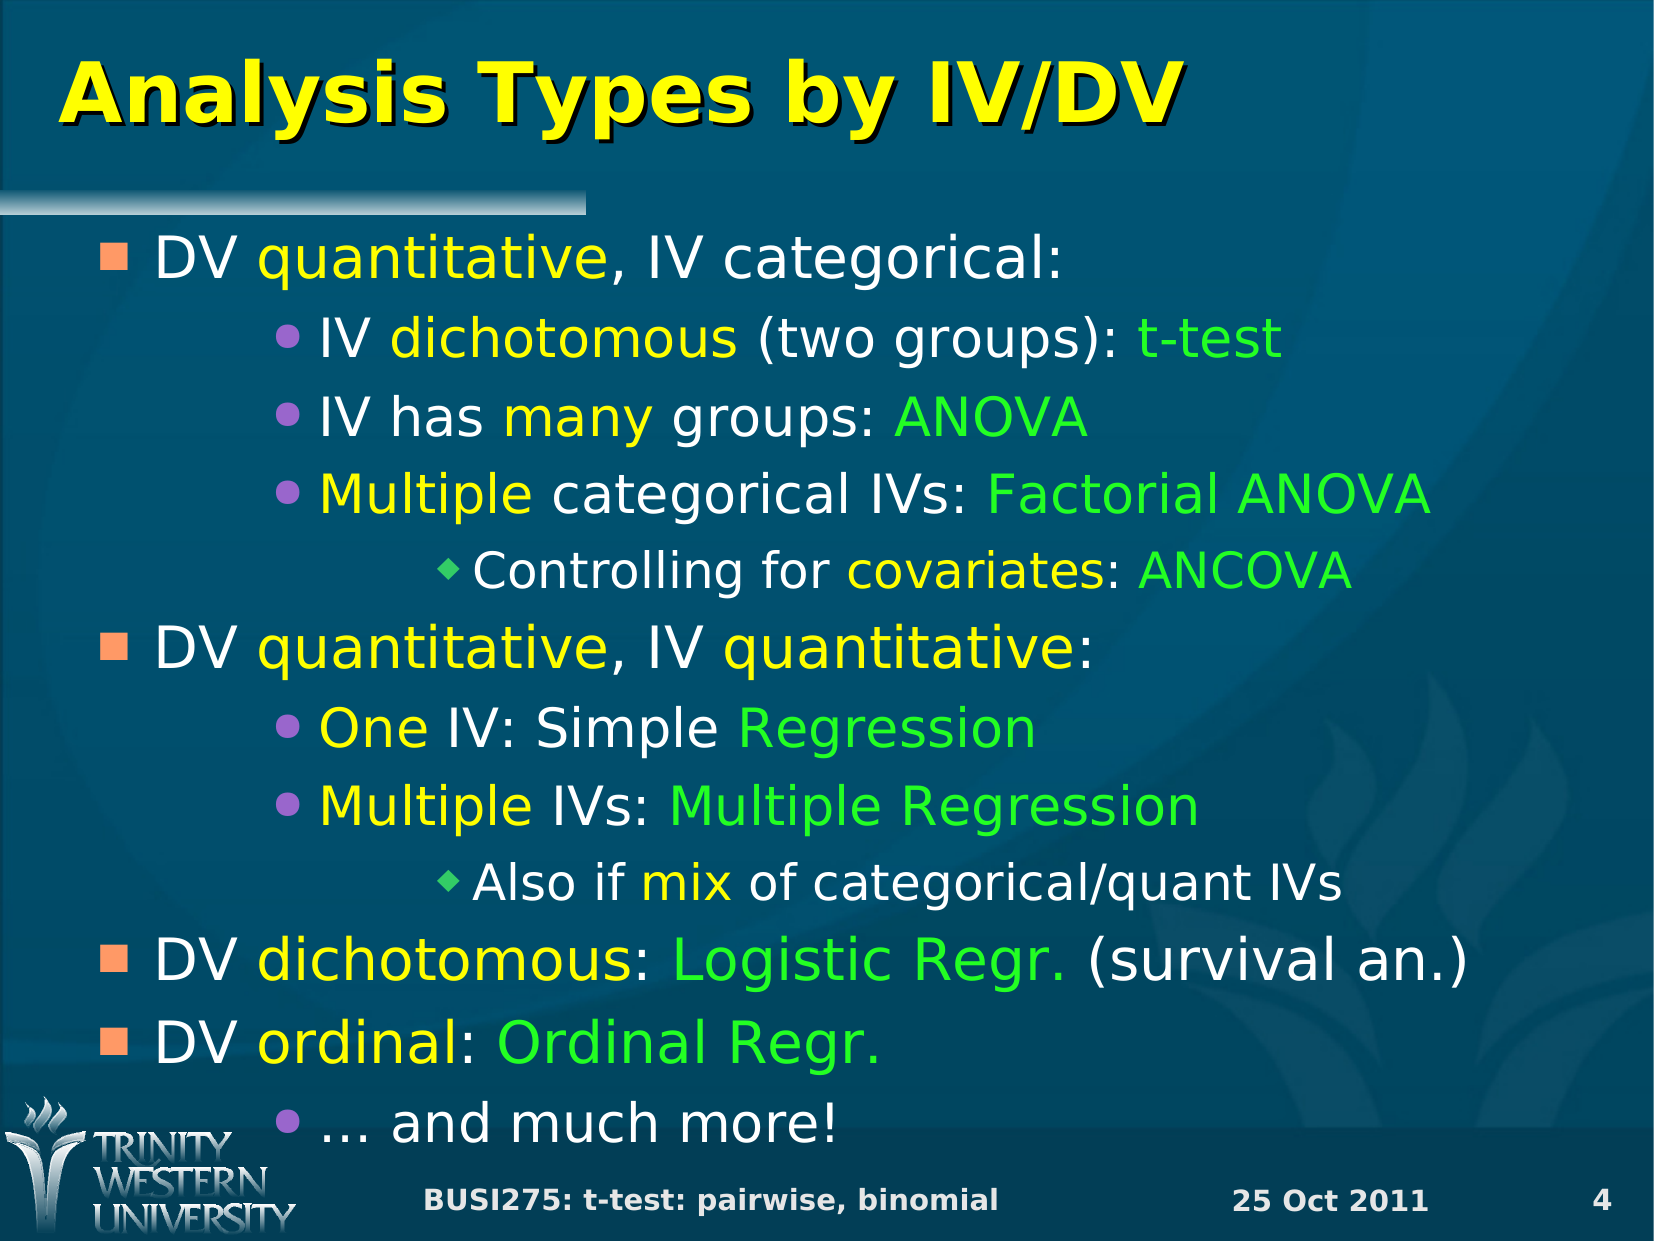

# Analysis Types by IV/DV
DV quantitative, IV categorical:
IV dichotomous (two groups): t-test
IV has many groups: ANOVA
Multiple categorical IVs: Factorial ANOVA
Controlling for covariates: ANCOVA
DV quantitative, IV quantitative:
One IV: Simple Regression
Multiple IVs: Multiple Regression
Also if mix of categorical/quant IVs
DV dichotomous: Logistic Regr. (survival an.)
DV ordinal: Ordinal Regr.
… and much more!
BUSI275: t-test: pairwise, binomial
25 Oct 2011
4